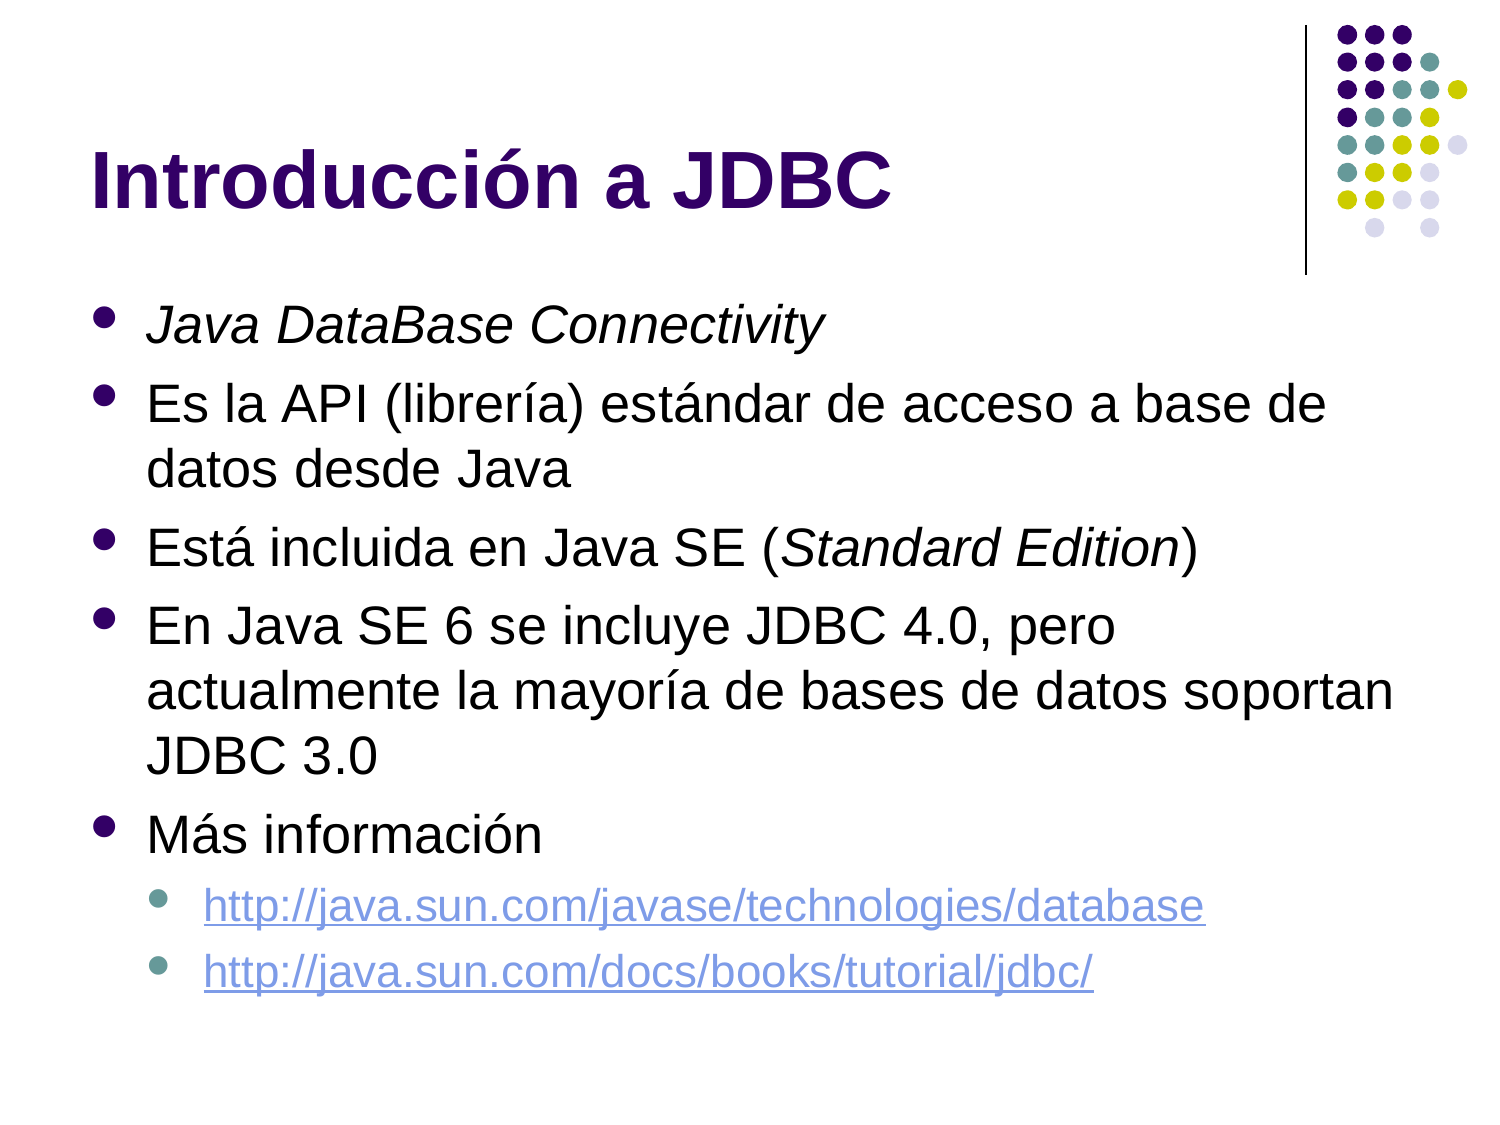

# Introducción a JDBC
Java DataBase Connectivity
Es la API (librería) estándar de acceso a base de datos desde Java
Está incluida en Java SE (Standard Edition)
En Java SE 6 se incluye JDBC 4.0, pero actualmente la mayoría de bases de datos soportan JDBC 3.0
Más información
http://java.sun.com/javase/technologies/database
http://java.sun.com/docs/books/tutorial/jdbc/